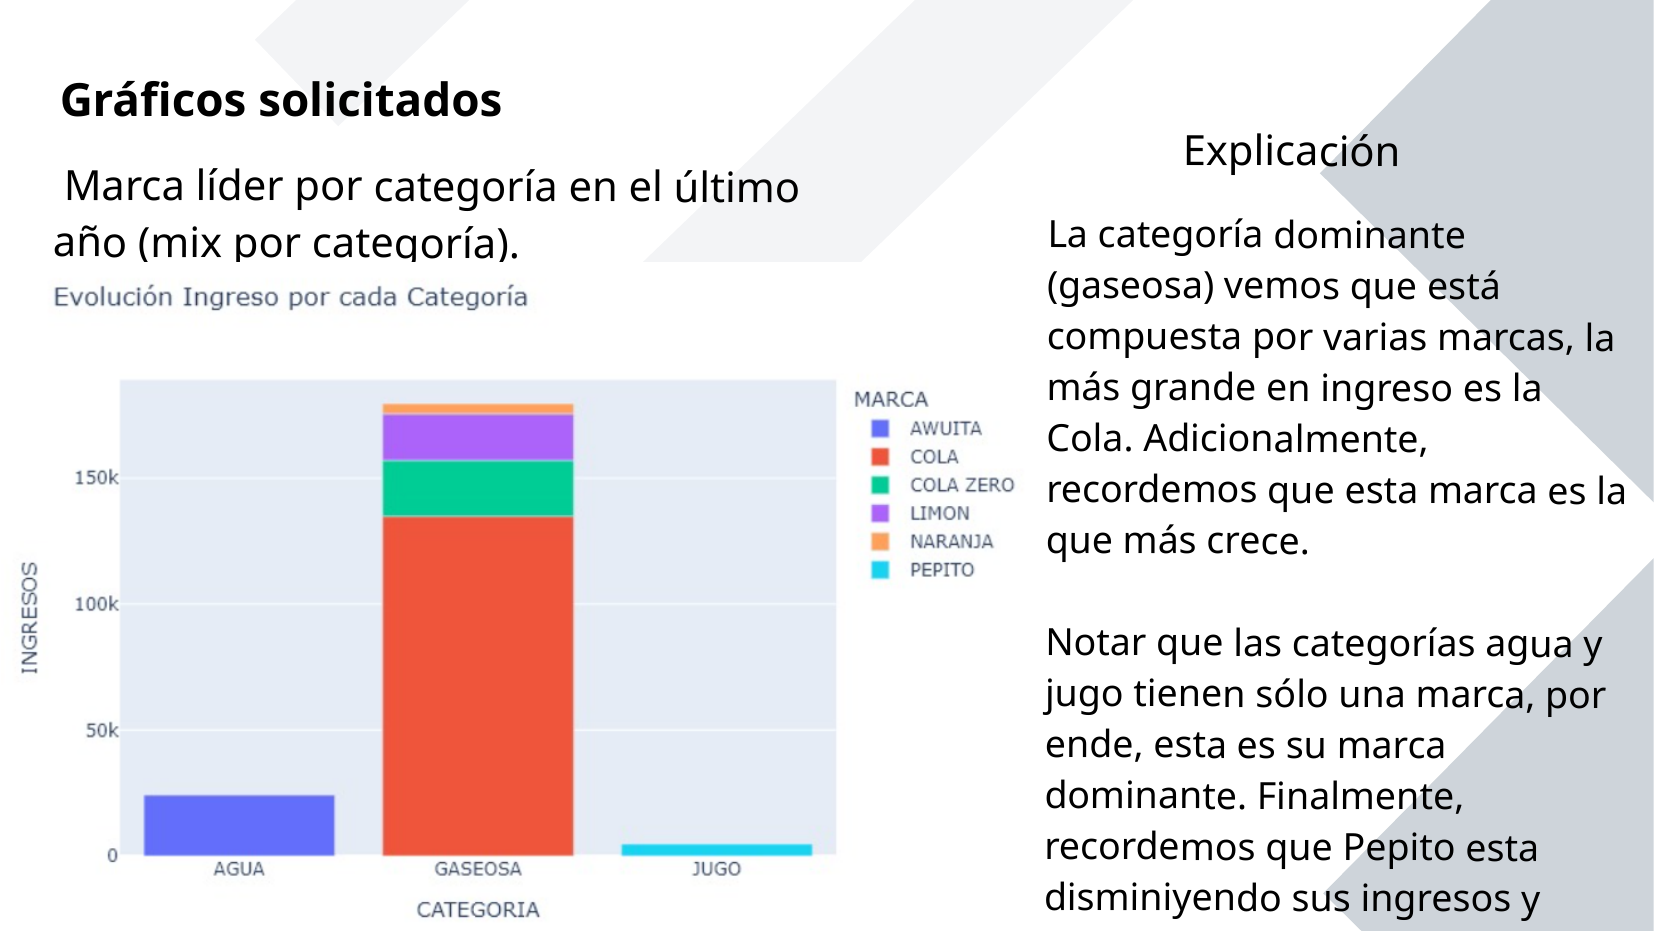

Gráficos solicitados
Explicación
 Marca líder por categoría en el último año (mix por categoría).
La categoría dominante (gaseosa) vemos que está compuesta por varias marcas, la más grande en ingreso es la Cola. Adicionalmente, recordemos que esta marca es la que más crece.
Notar que las categorías agua y jugo tienen sólo una marca, por ende, esta es su marca dominante. Finalmente, recordemos que Pepito esta disminiyendo sus ingresos y Awuita aumentando (de 2020 a 2021).